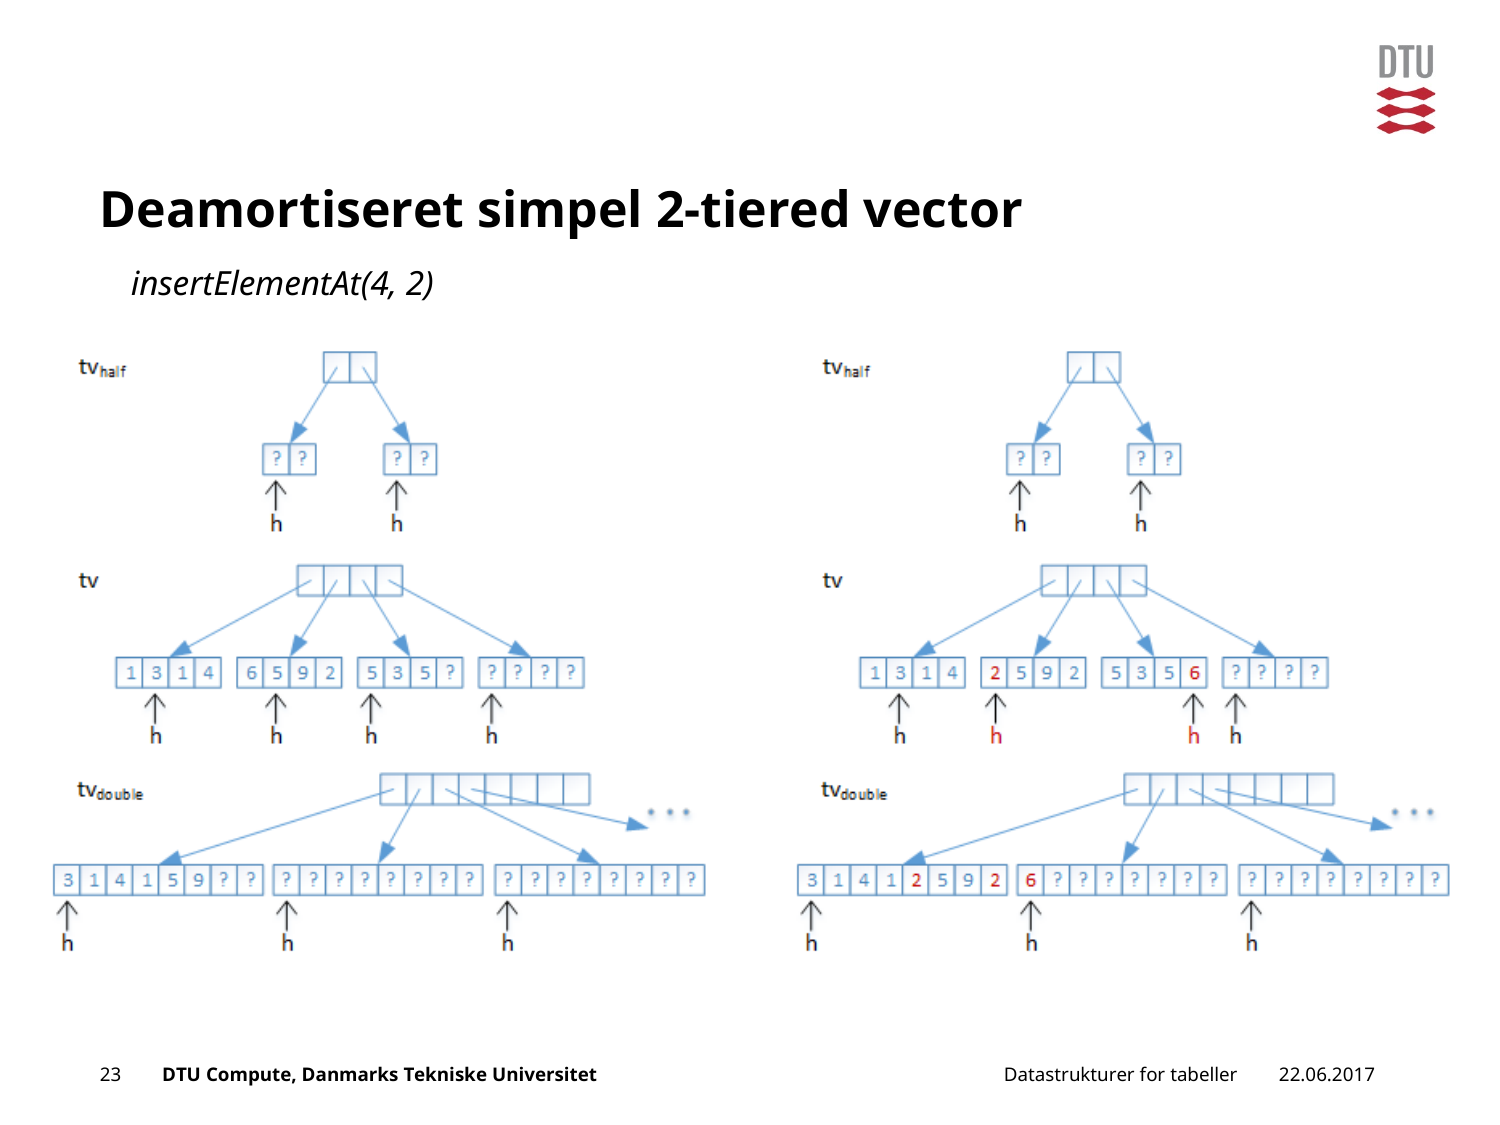

# Deamortiseret simpel 2-tiered vector
insertElementAt(4, 2)